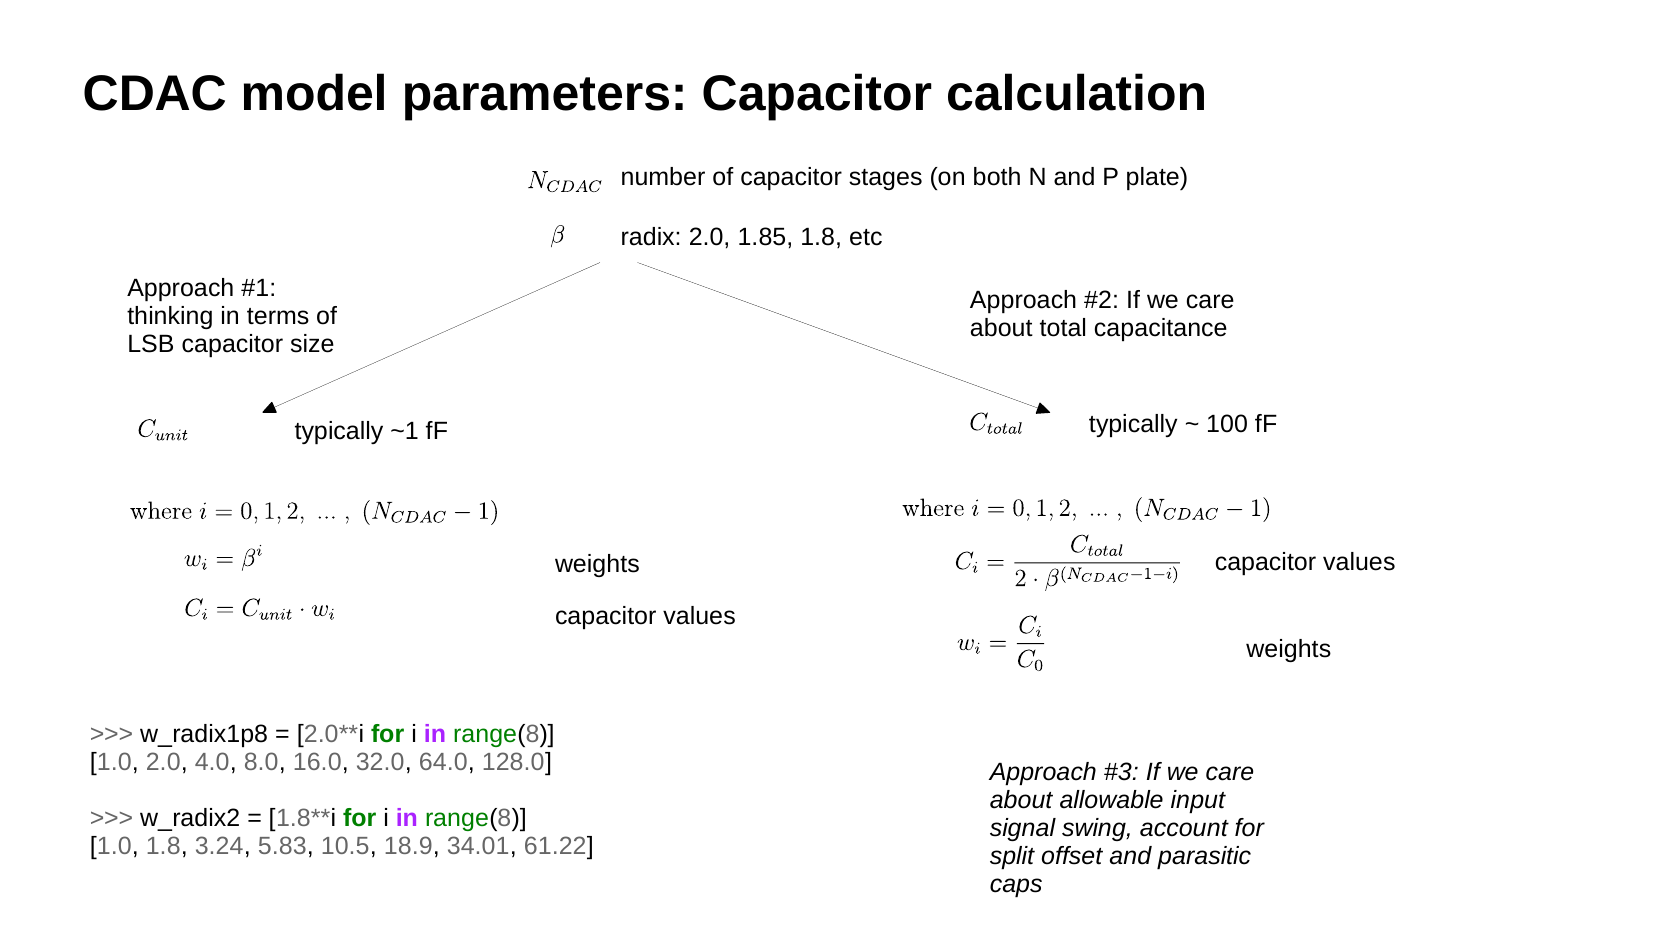

# CDAC model parameters: Capacitor calculation
number of capacitor stages (on both N and P plate)
radix: 2.0, 1.85, 1.8, etc
Approach #1:
thinking in terms of LSB capacitor size
Approach #2: If we care about total capacitance
typically ~ 100 fF
typically ~1 fF
capacitor values
weights
capacitor values
weights
>>> w_radix1p8 = [2.0**i for i in range(8)]
[1.0, 2.0, 4.0, 8.0, 16.0, 32.0, 64.0, 128.0]
>>> w_radix2 = [1.8**i for i in range(8)]
[1.0, 1.8, 3.24, 5.83, 10.5, 18.9, 34.01, 61.22]
Approach #3: If we care about allowable input signal swing, account for split offset and parasitic caps